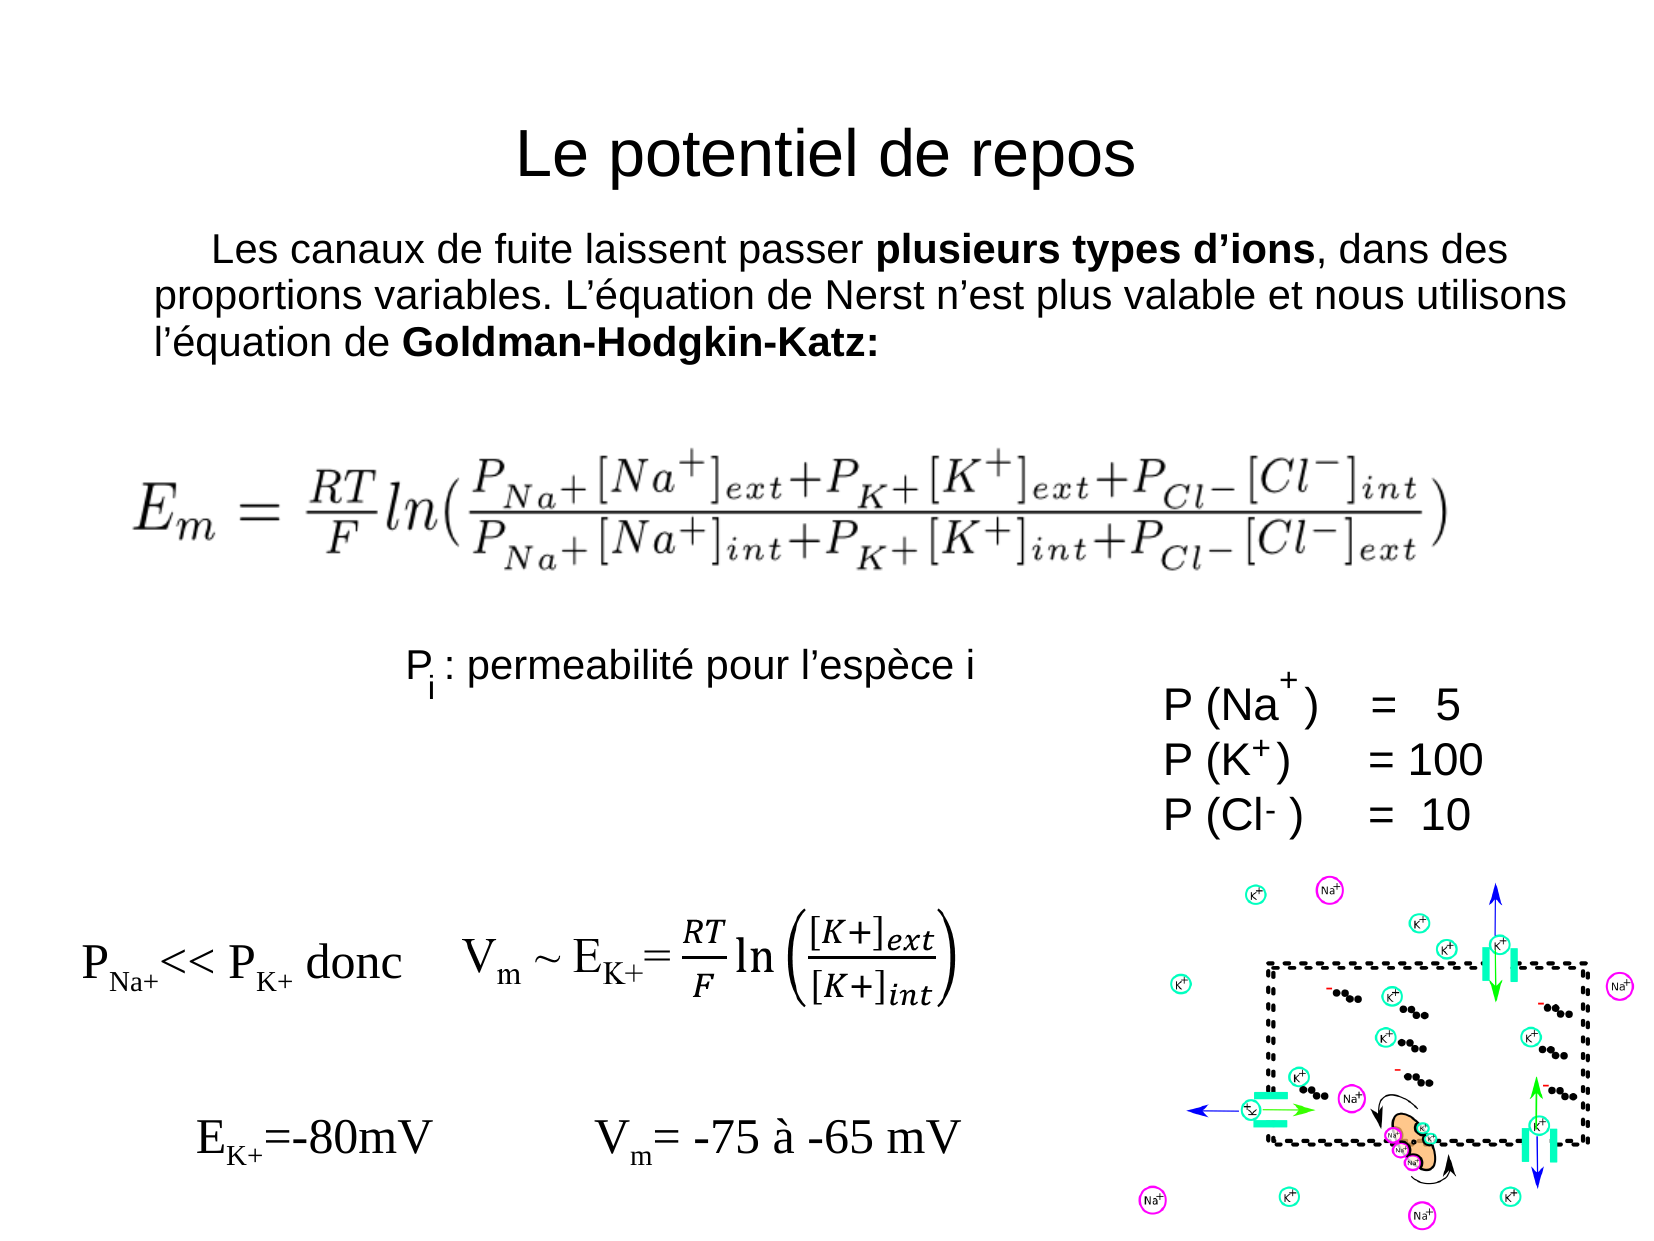

# Le potentiel de repos
 Les canaux de fuite laissent passer plusieurs types d’ions, dans des proportions variables. L’équation de Nerst n’est plus valable et nous utilisons l’équation de Goldman-Hodgkin-Katz:
P : permeabilité pour l’espèce i
+
i
P (Na ) = 5
P (K ) = 100
P (Cl ) = 10
+
-
PNa+<< PK+ donc
 EK+=-80mV Vm= -75 à -65 mV
37